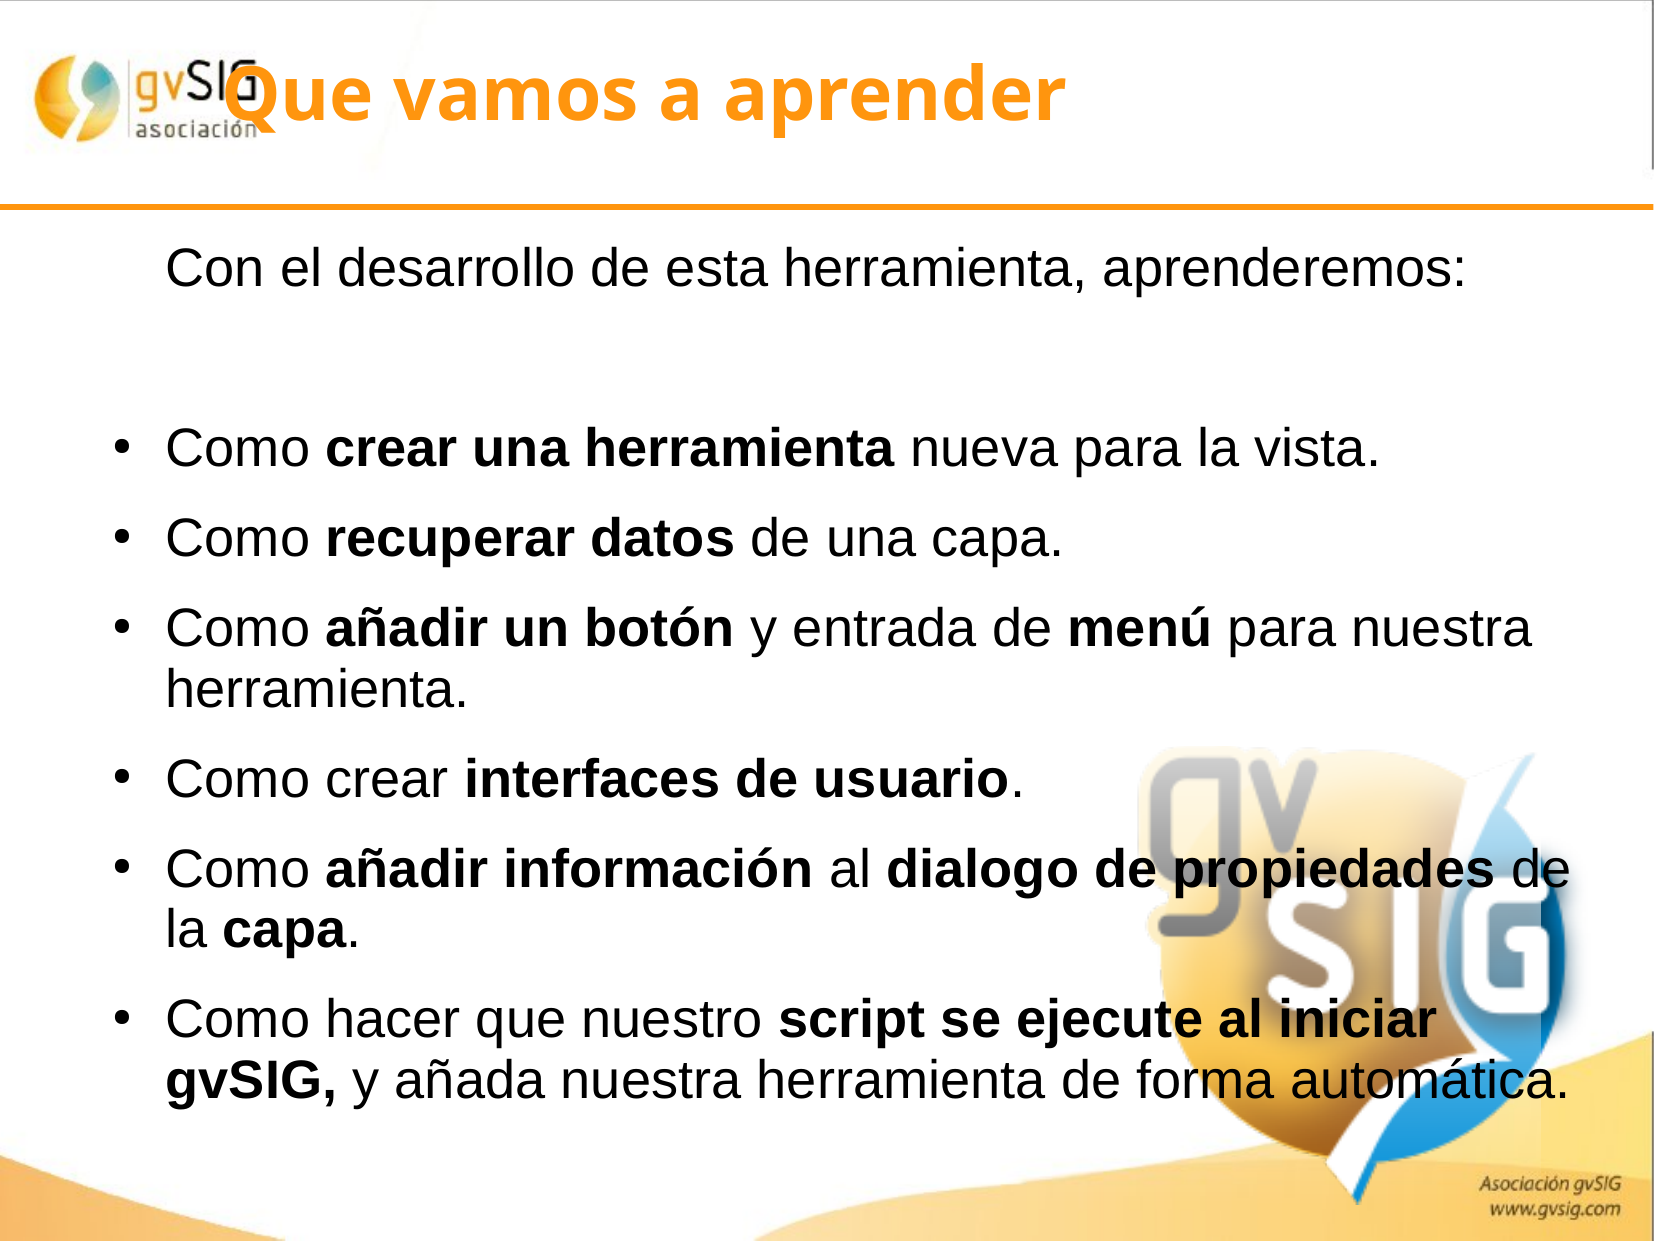

# Que vamos a aprender
Con el desarrollo de esta herramienta, aprenderemos:
Como crear una herramienta nueva para la vista.
Como recuperar datos de una capa.
Como añadir un botón y entrada de menú para nuestra herramienta.
Como crear interfaces de usuario.
Como añadir información al dialogo de propiedades de la capa.
Como hacer que nuestro script se ejecute al iniciar gvSIG, y añada nuestra herramienta de forma automática.